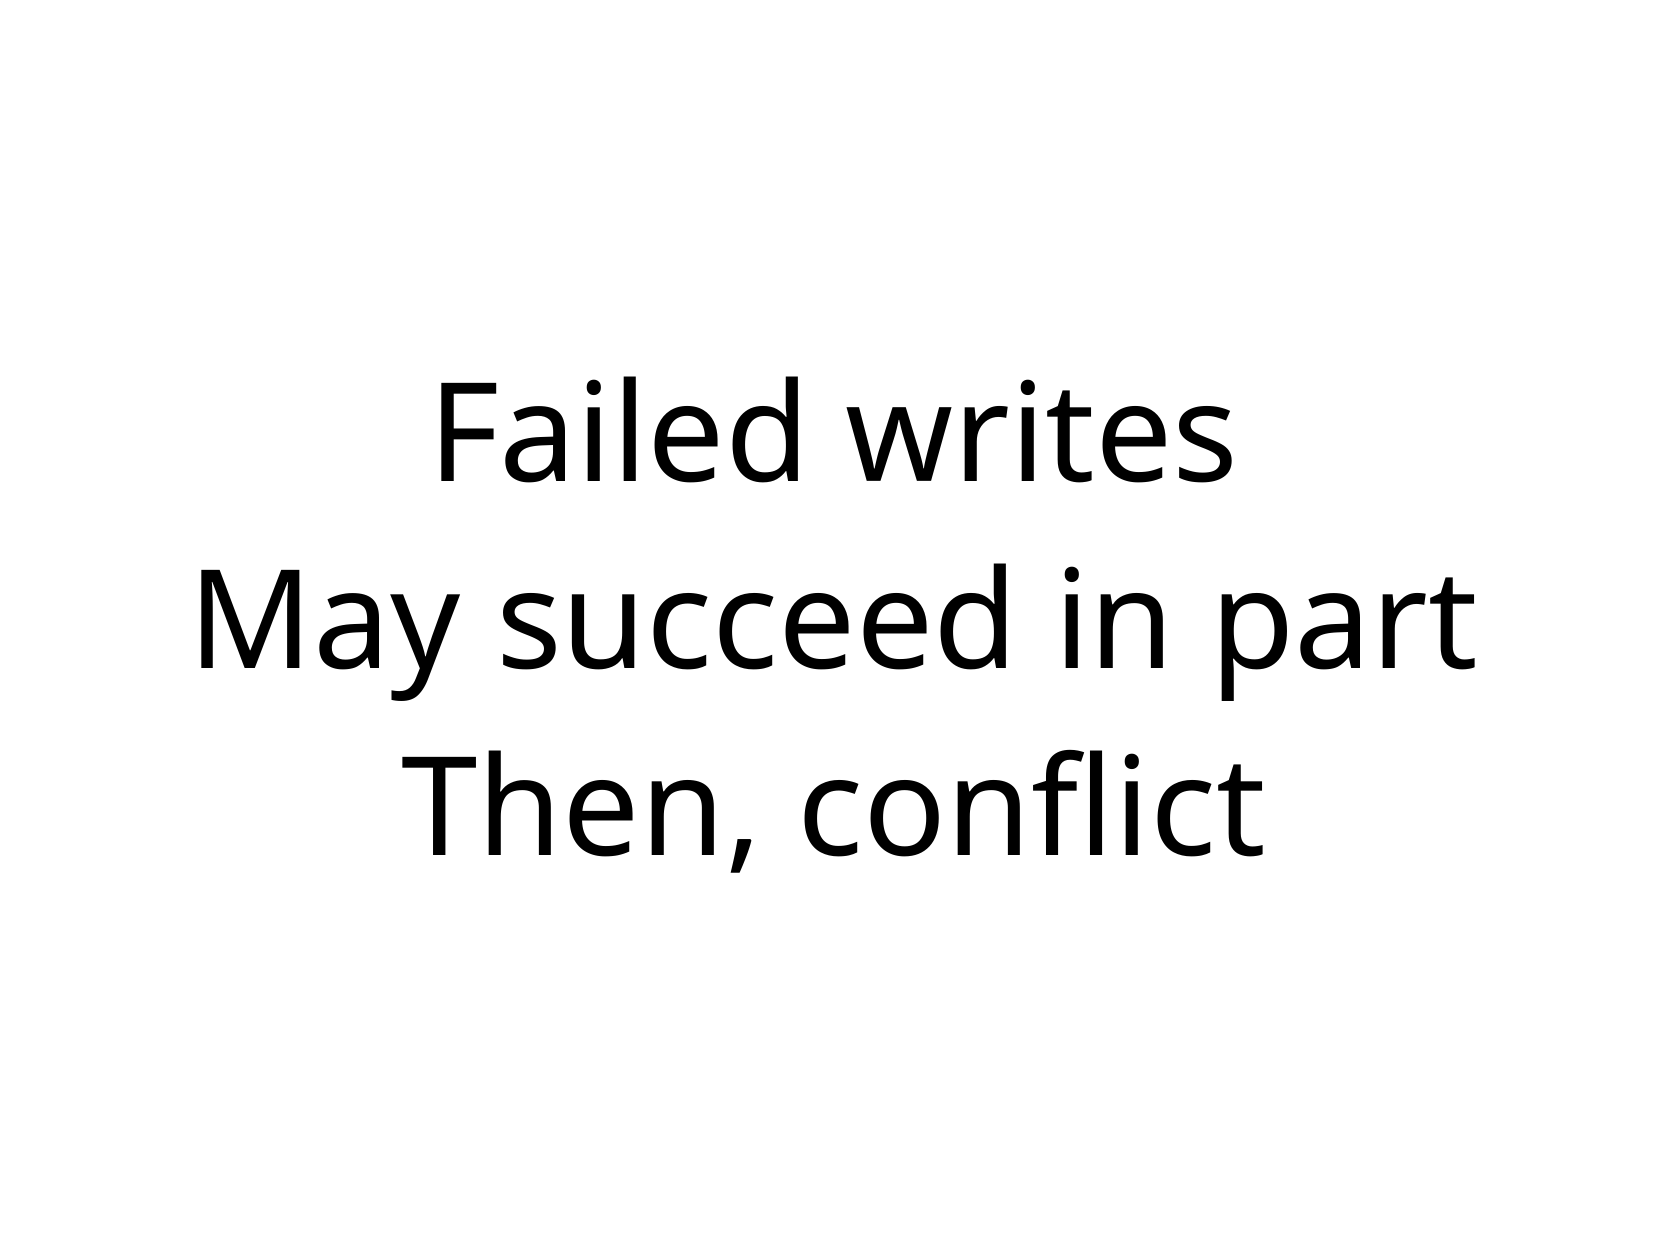

# Failed writes
May succeed in part
Then, conflict